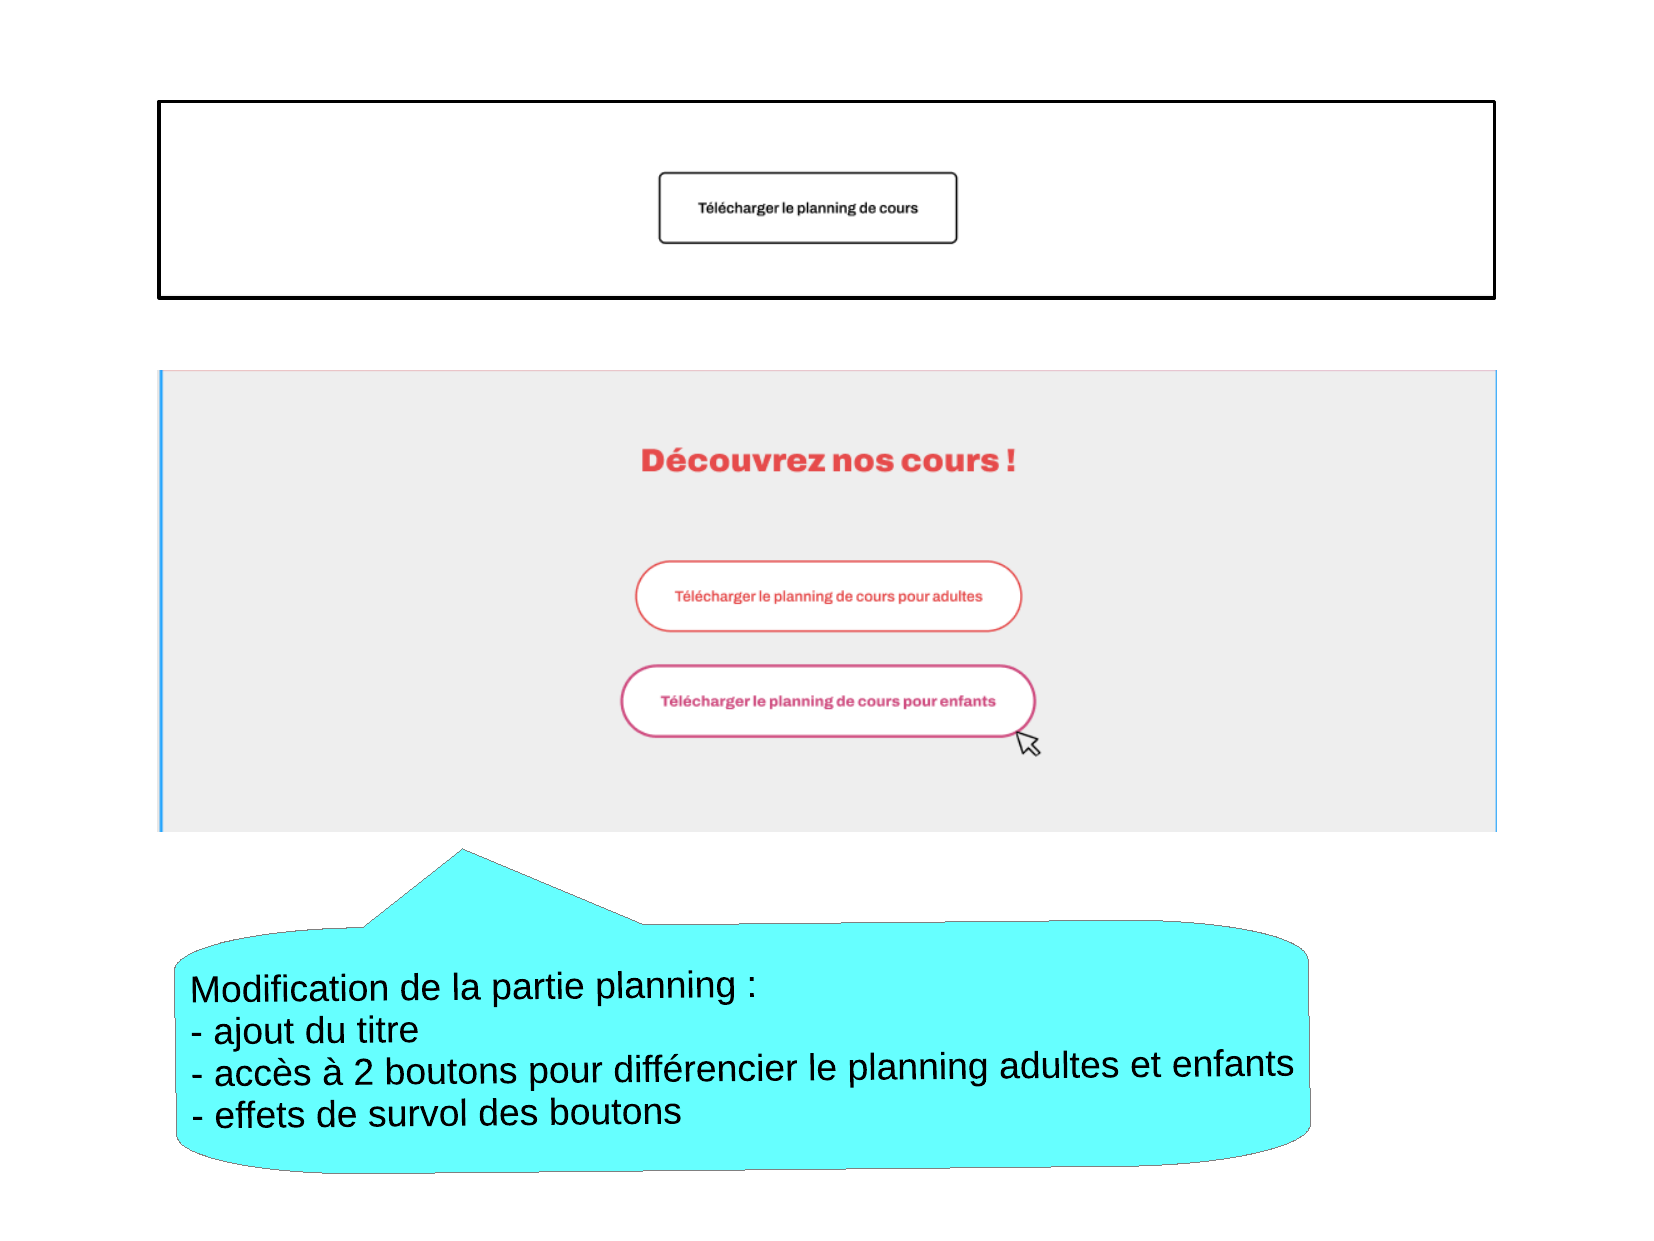

Modification de la partie planning :
- ajout du titre
- accès à 2 boutons pour différencier le planning adultes et enfants
- effets de survol des boutons